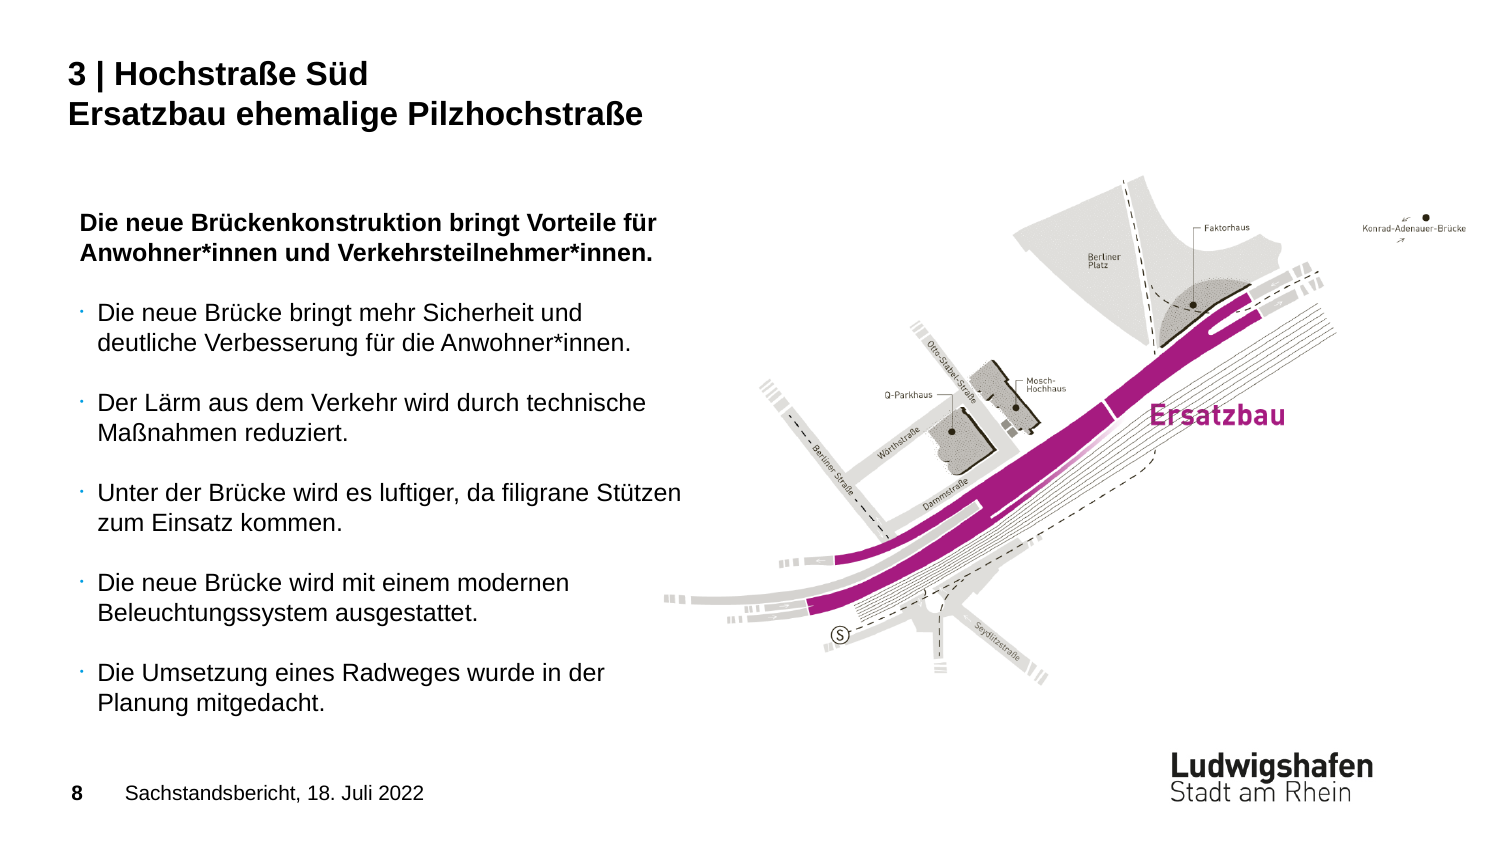

3 | Hochstraße Süd
Ersatzbau ehemalige Pilzhochstraße
Die neue Brückenkonstruktion bringt Vorteile für Anwohner*innen und Verkehrsteilnehmer*innen.
Die neue Brücke bringt mehr Sicherheit und deutliche Verbesserung für die Anwohner*innen.
Der Lärm aus dem Verkehr wird durch technische Maßnahmen reduziert.
Unter der Brücke wird es luftiger, da filigrane Stützen zum Einsatz kommen.
Die neue Brücke wird mit einem modernen Beleuchtungssystem ausgestattet.
Die Umsetzung eines Radweges wurde in der Planung mitgedacht.